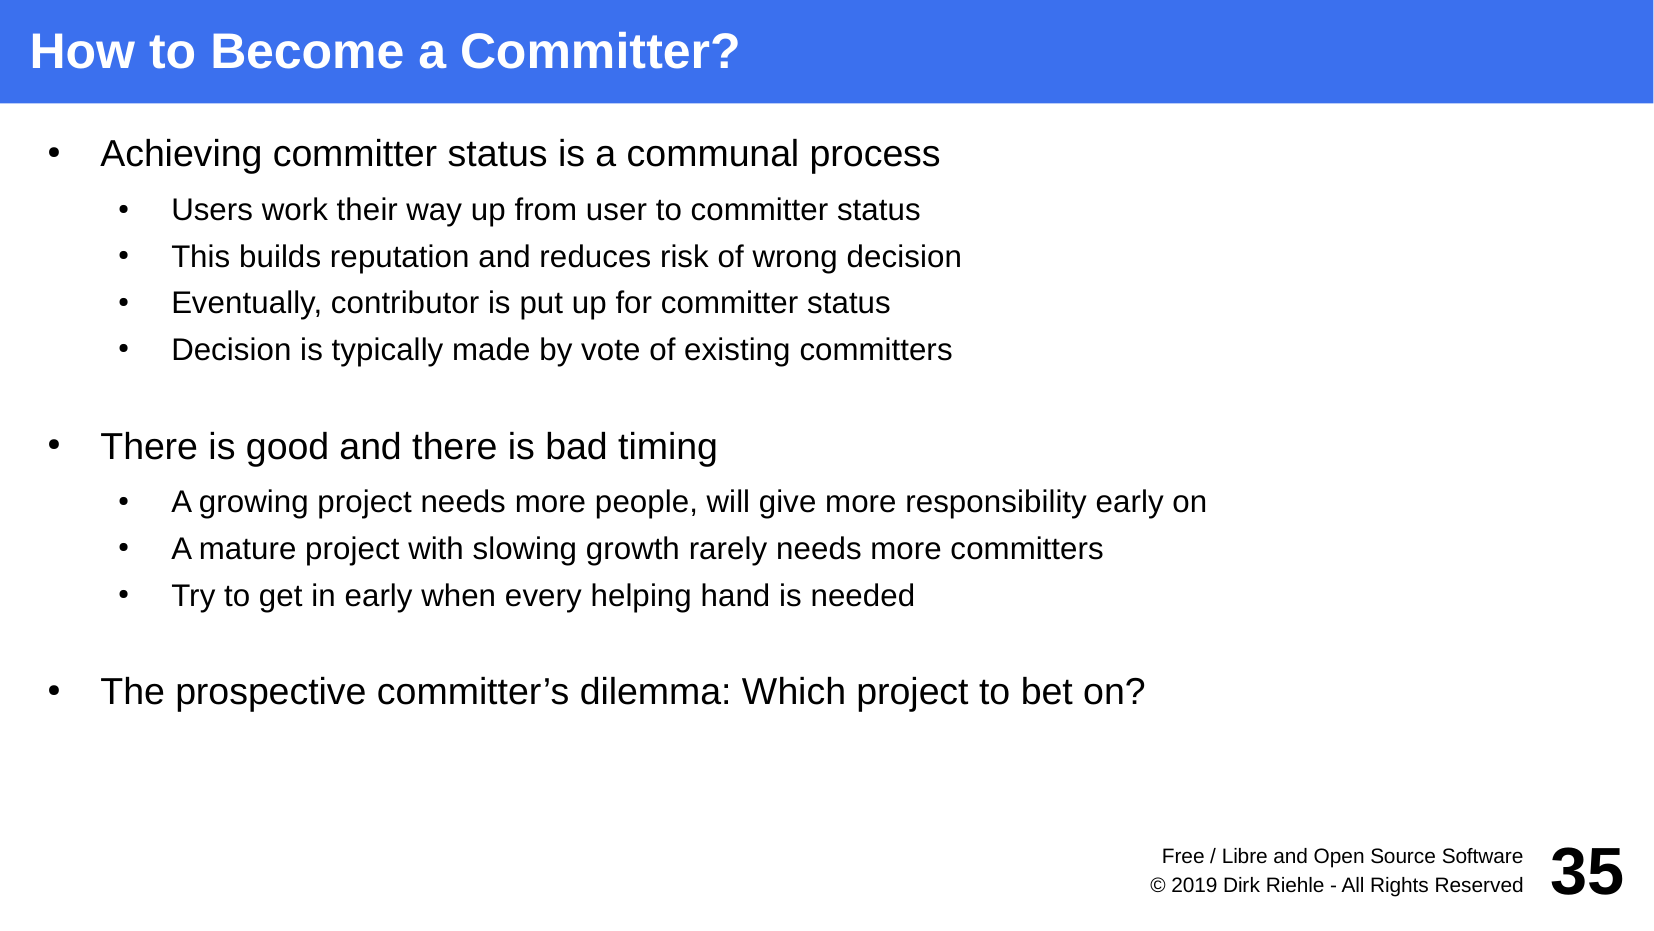

# How to Become a Committer?
Achieving committer status is a communal process
Users work their way up from user to committer status
This builds reputation and reduces risk of wrong decision
Eventually, contributor is put up for committer status
Decision is typically made by vote of existing committers
There is good and there is bad timing
A growing project needs more people, will give more responsibility early on
A mature project with slowing growth rarely needs more committers
Try to get in early when every helping hand is needed
The prospective committer’s dilemma: Which project to bet on?
Free / Libre and Open Source Software
35
© 2019 Dirk Riehle - All Rights Reserved